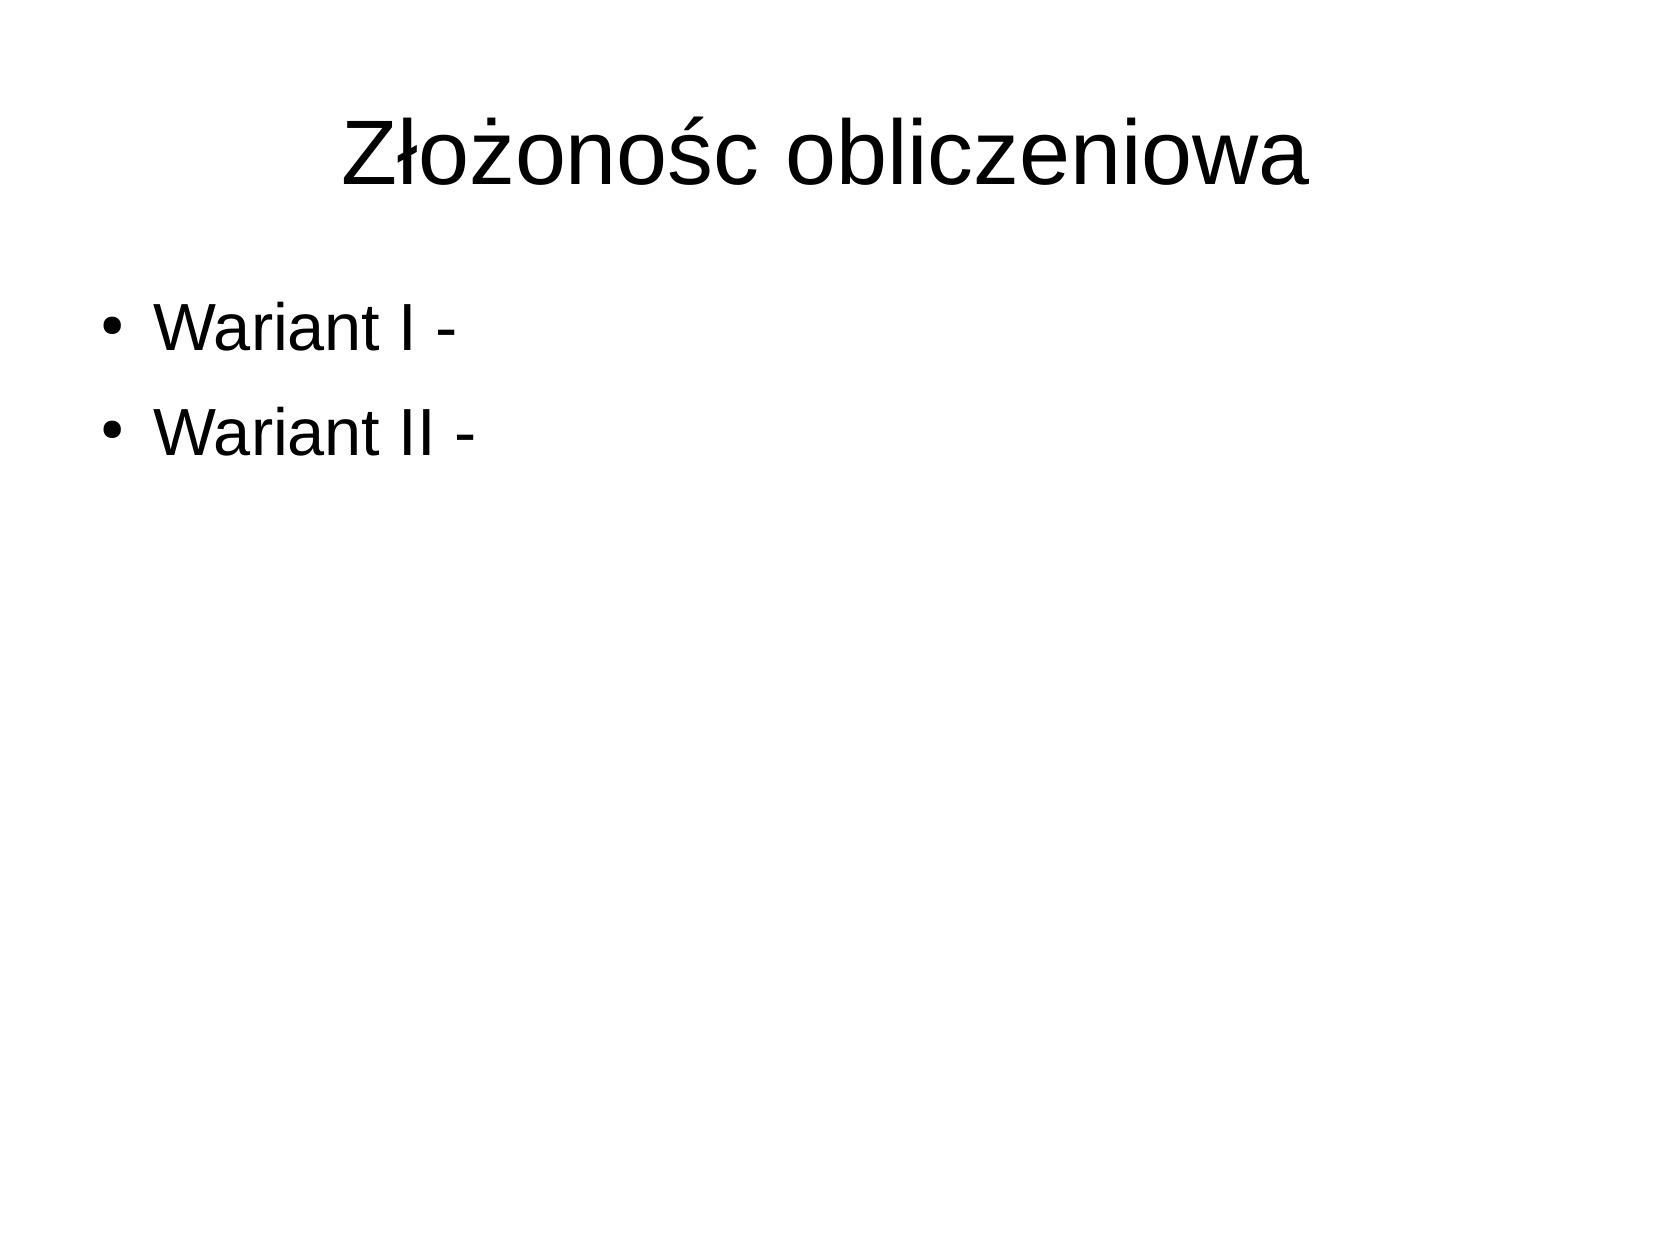

# Złożonośc obliczeniowa
Wariant I -
Wariant II -